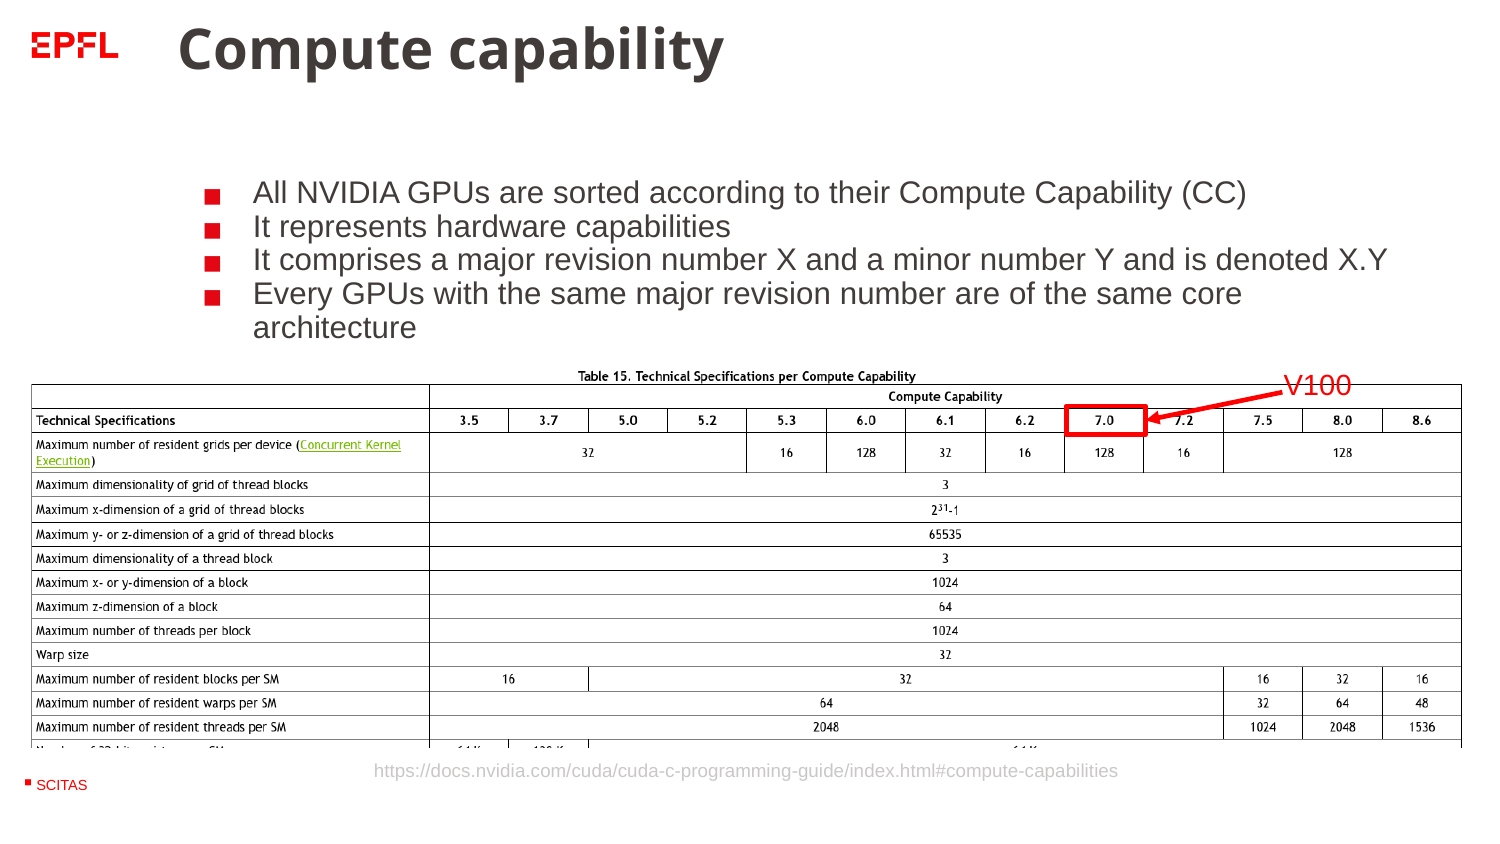

Compute capability
# All NVIDIA GPUs are sorted according to their Compute Capability (CC)
It represents hardware capabilities
It comprises a major revision number X and a minor number Y and is denoted X.Y
Every GPUs with the same major revision number are of the same core architecture
V100
https://docs.nvidia.com/cuda/cuda-c-programming-guide/index.html#compute-capabilities